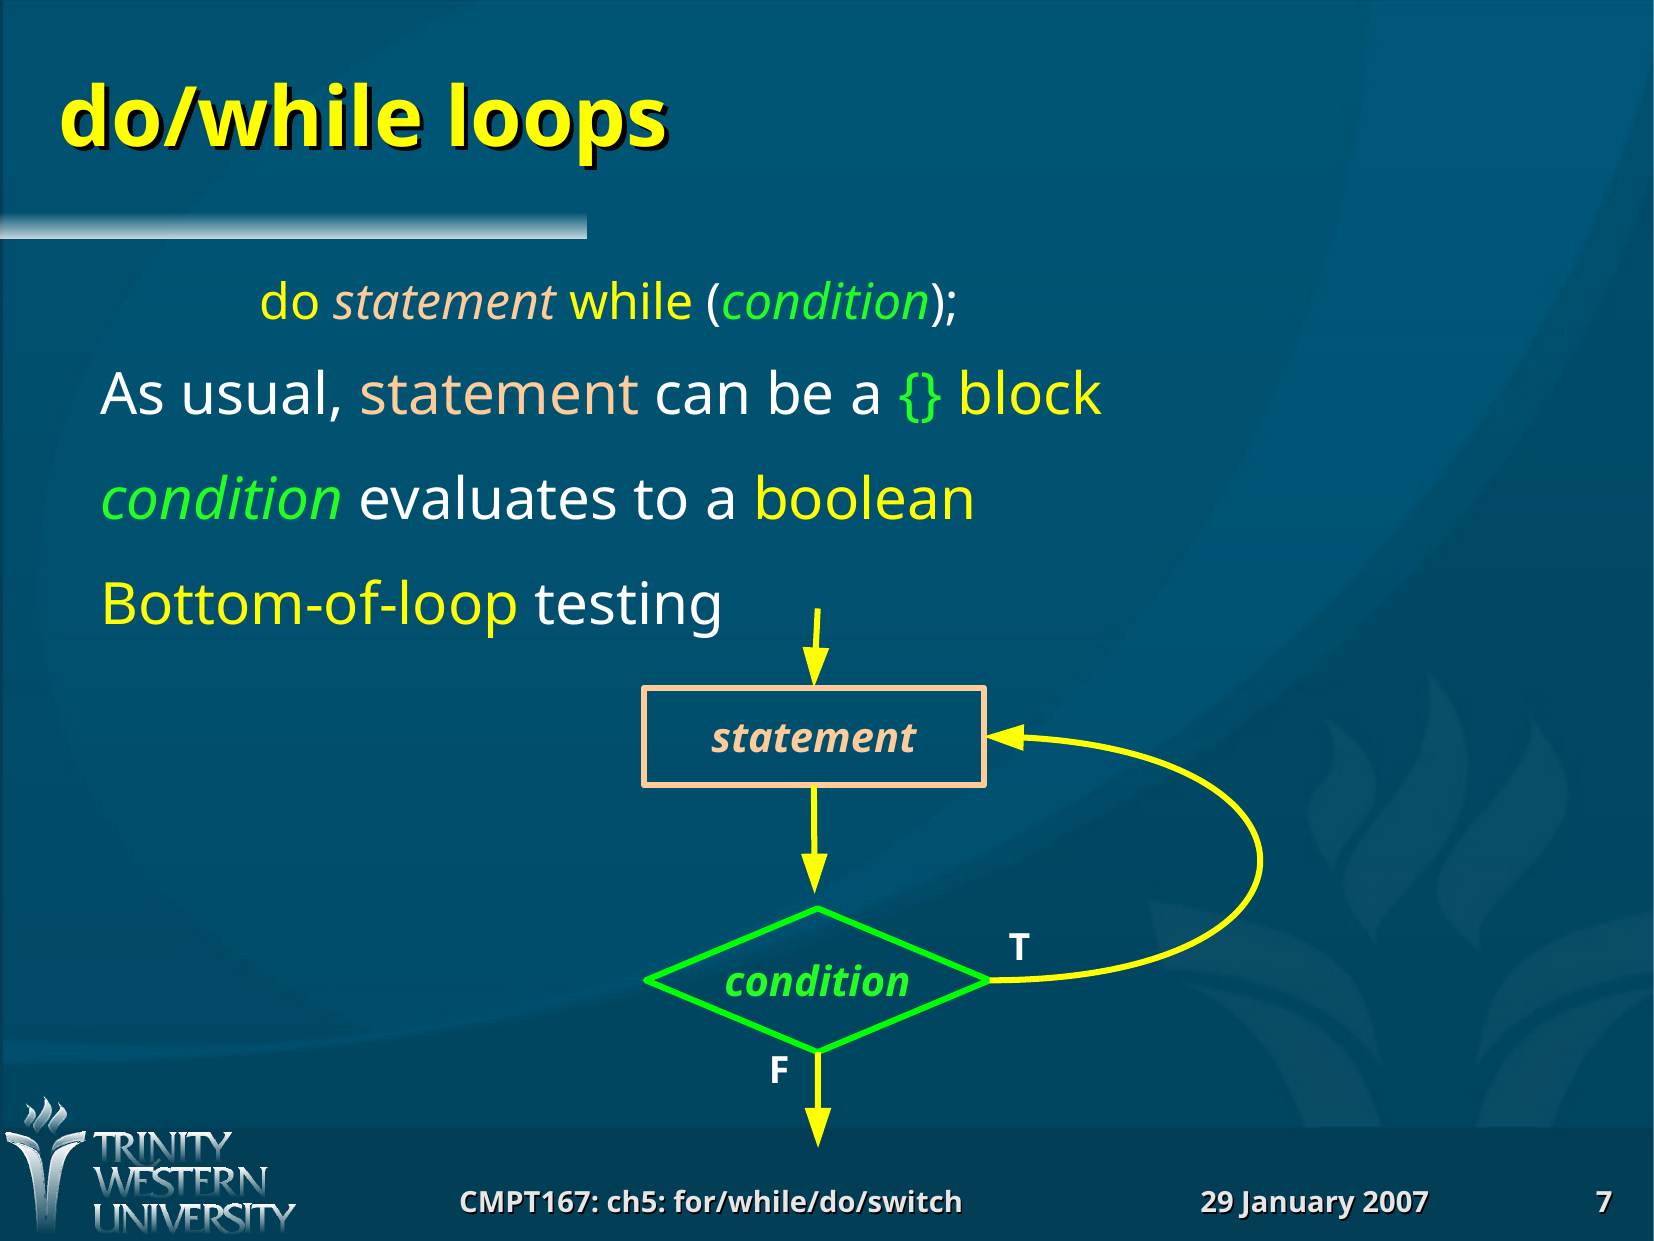

# do/while loops
do statement while (condition);
As usual, statement can be a {} block
condition evaluates to a boolean
Bottom-of-loop testing
statement
condition
T
F
CMPT167: ch5: for/while/do/switch
29 January 2007
7